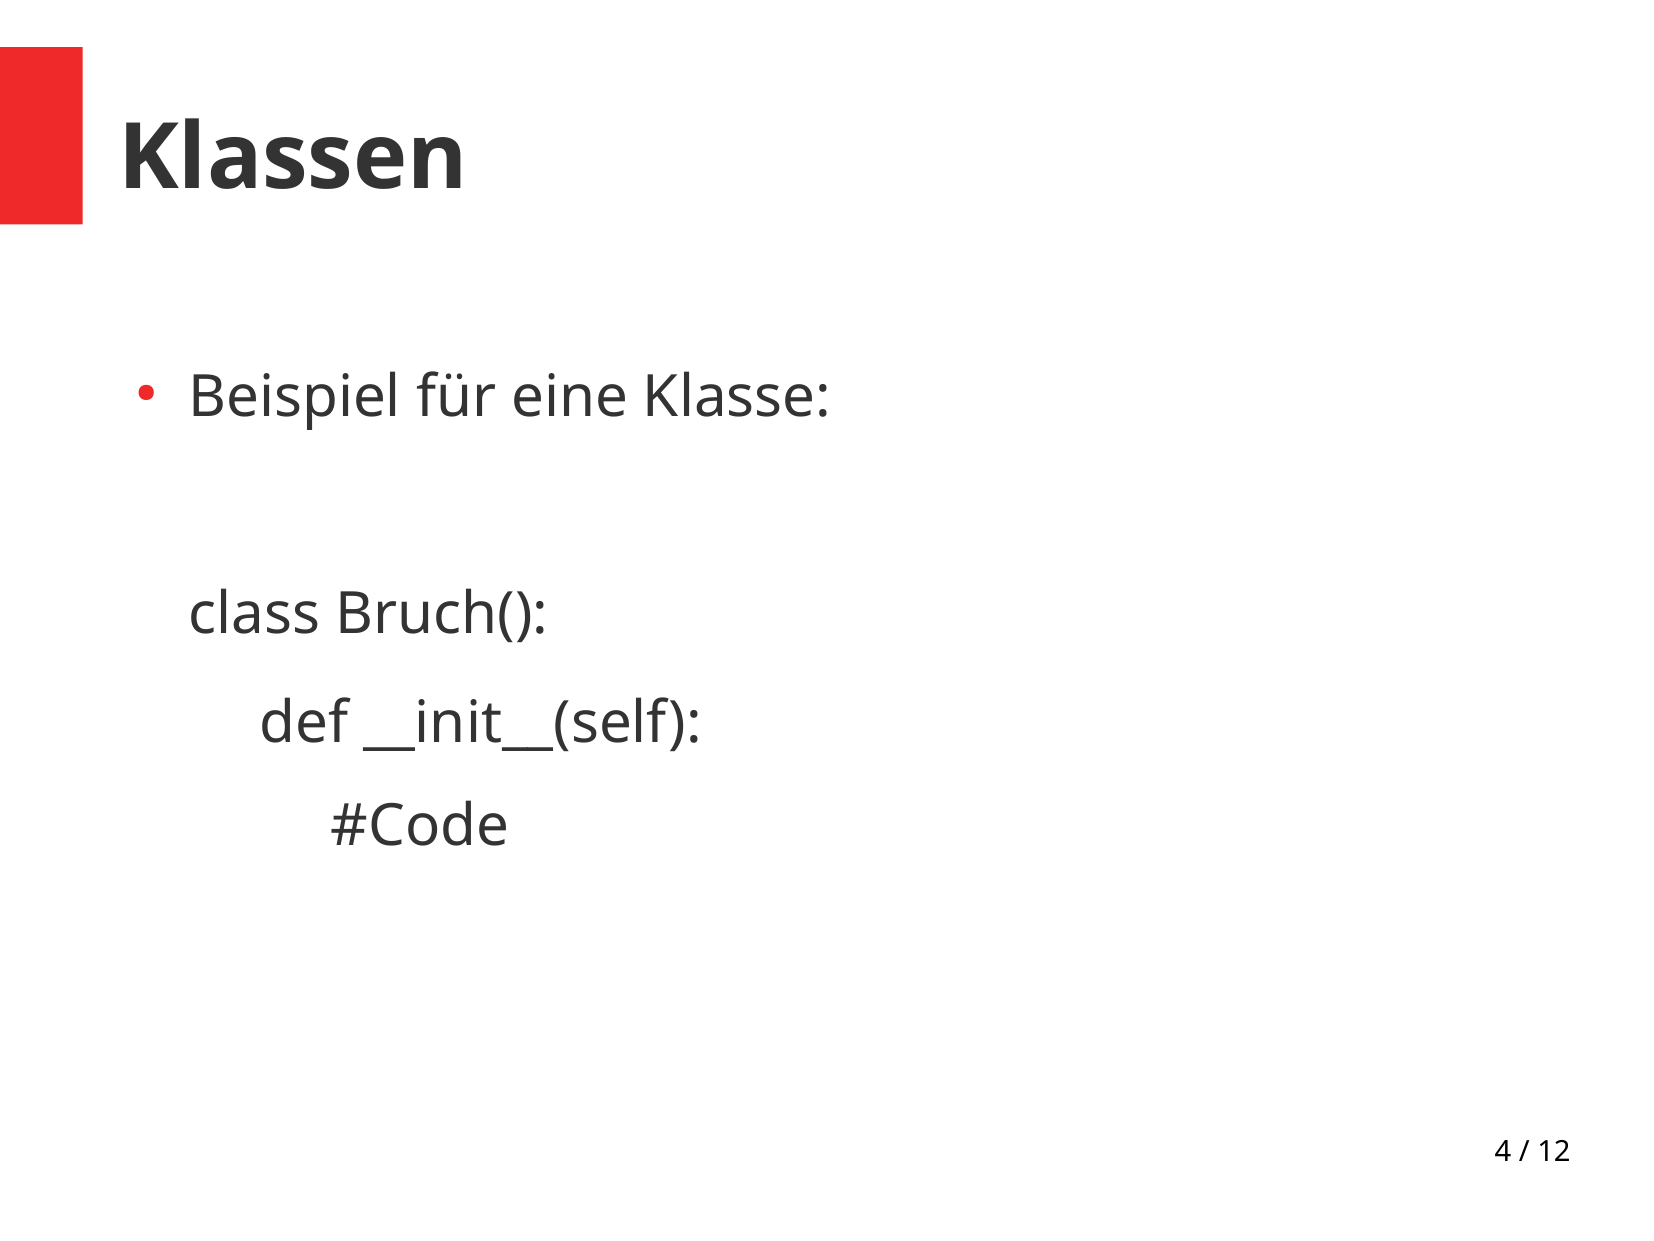

# Klassen
Beispiel für eine Klasse:
class Bruch():
def __init__(self):
#Code
4